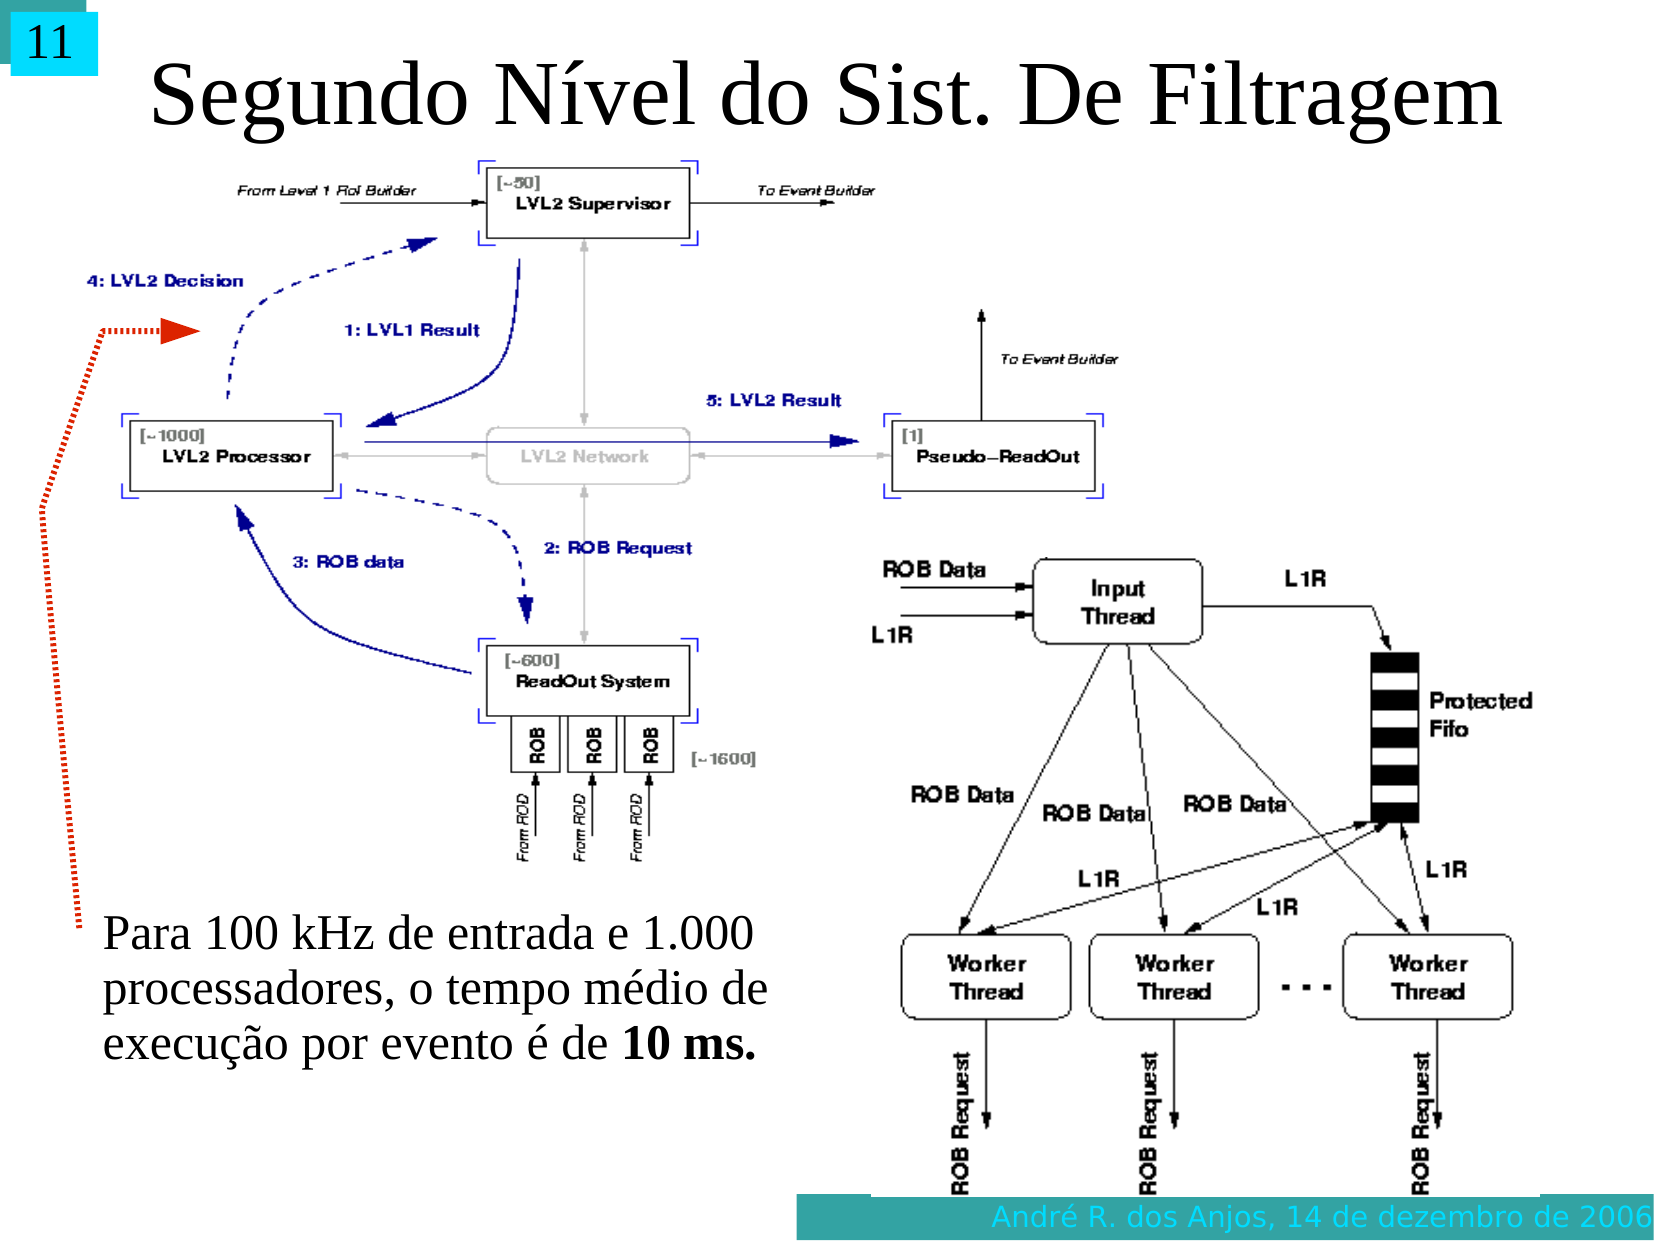

# Segundo Nível do Sist. De Filtragem
Para 100 kHz de entrada e 1.000 processadores, o tempo médio de execução por evento é de 10 ms.